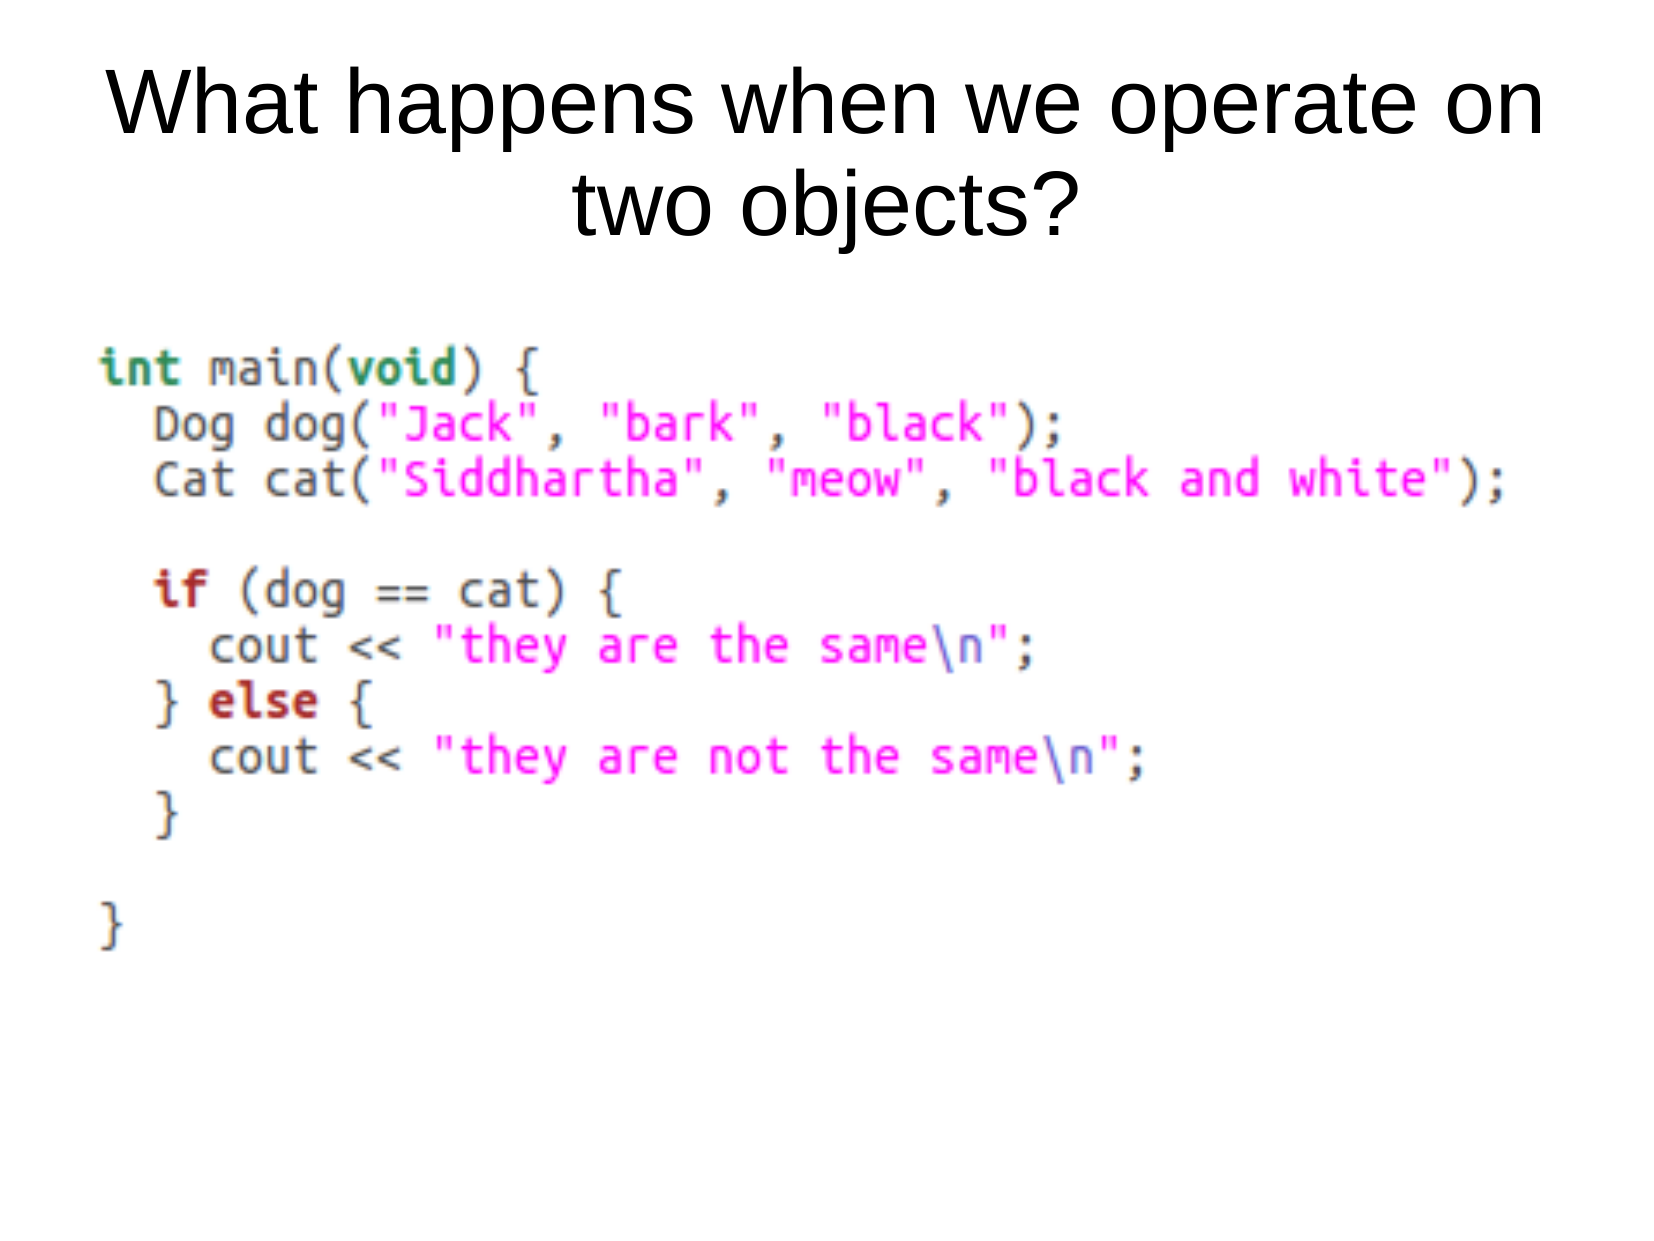

# What happens when we operate on two objects?